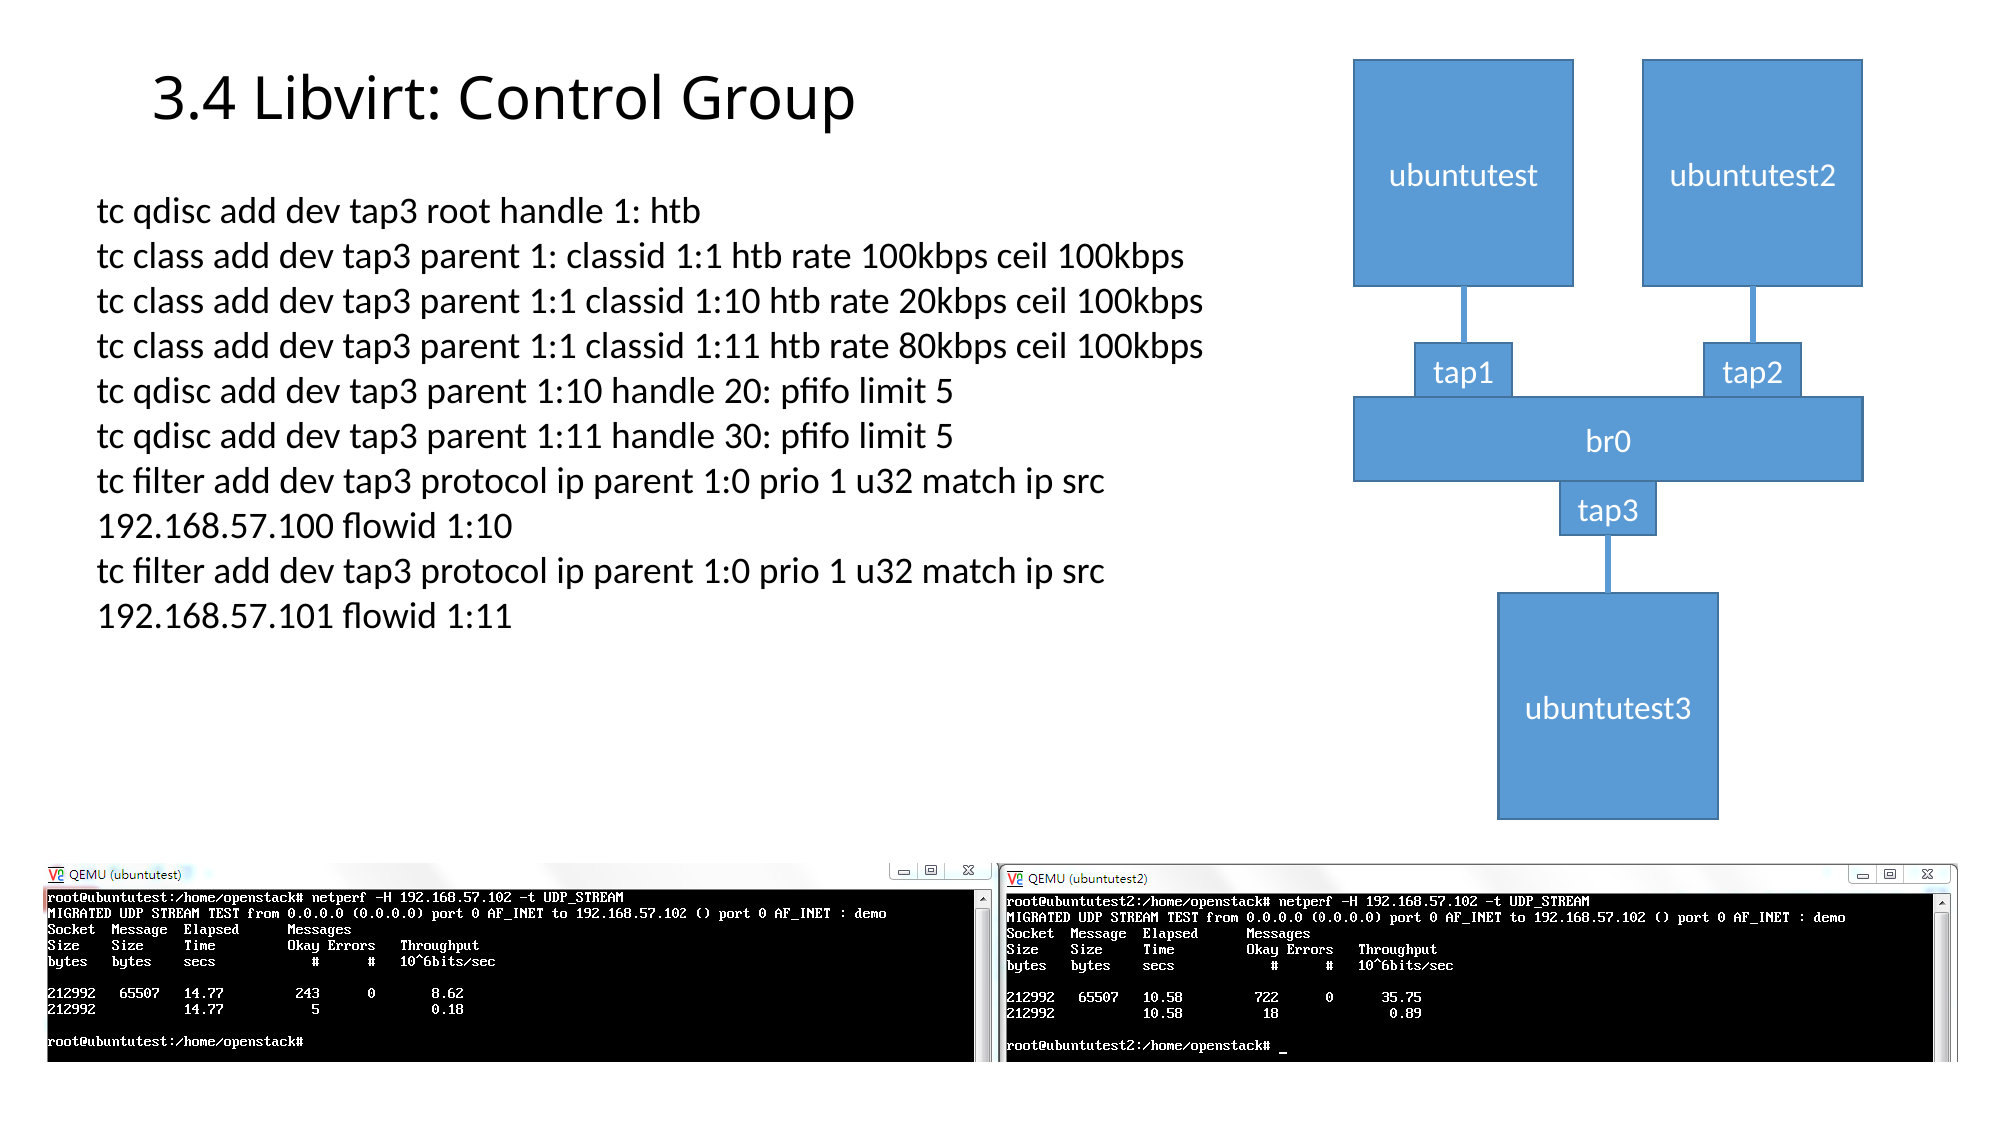

# 3.4 Libvirt: Control Group
ubuntutest
ubuntutest2
tc qdisc add dev tap3 root handle 1: htb
tc class add dev tap3 parent 1: classid 1:1 htb rate 100kbps ceil 100kbps
tc class add dev tap3 parent 1:1 classid 1:10 htb rate 20kbps ceil 100kbps
tc class add dev tap3 parent 1:1 classid 1:11 htb rate 80kbps ceil 100kbps
tc qdisc add dev tap3 parent 1:10 handle 20: pfifo limit 5
tc qdisc add dev tap3 parent 1:11 handle 30: pfifo limit 5
tc filter add dev tap3 protocol ip parent 1:0 prio 1 u32 match ip src 192.168.57.100 flowid 1:10
tc filter add dev tap3 protocol ip parent 1:0 prio 1 u32 match ip src 192.168.57.101 flowid 1:11
tap1
tap2
br0
tap3
ubuntutest3